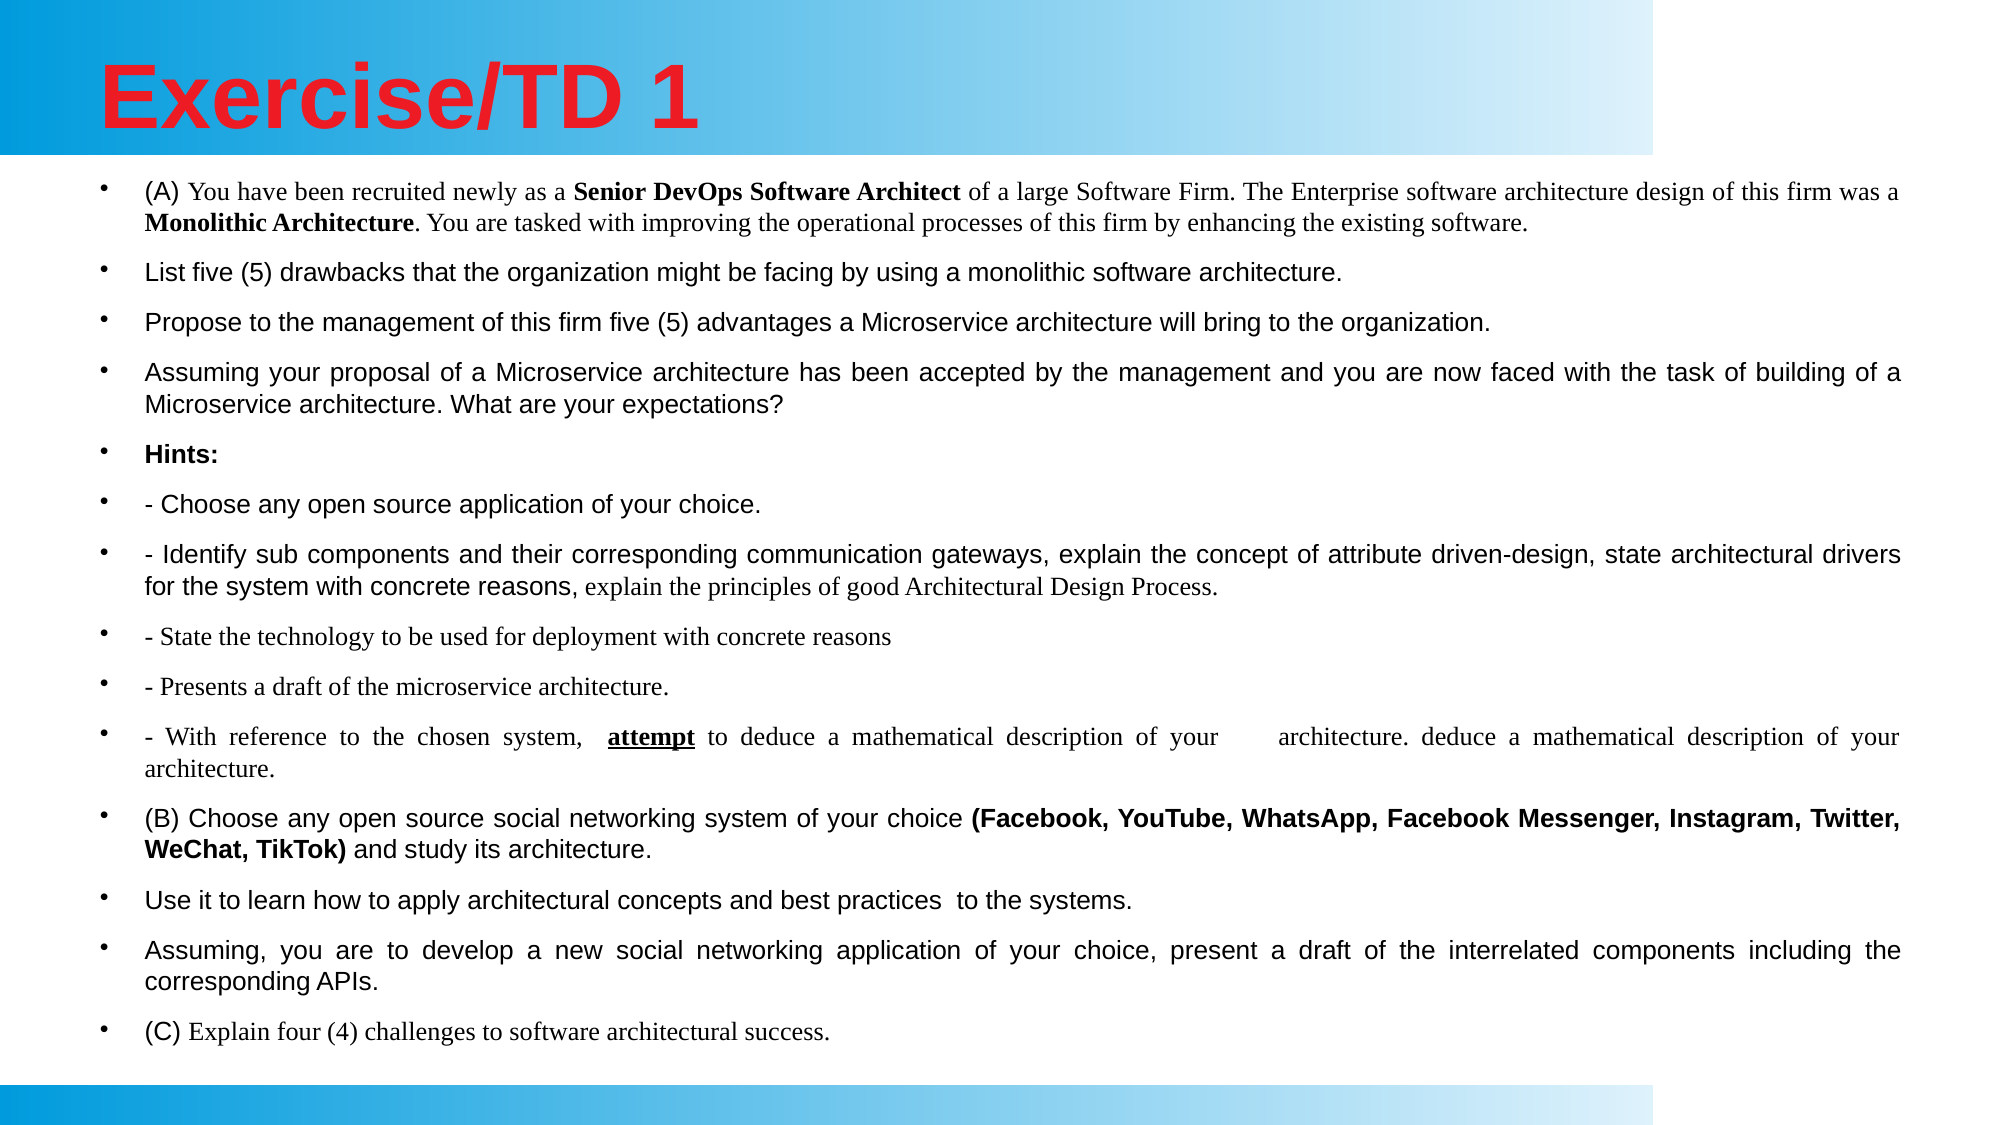

# Exercise/TD 1
(A) You have been recruited newly as a Senior DevOps Software Architect of a large Software Firm. The Enterprise software architecture design of this firm was a Monolithic Architecture. You are tasked with improving the operational processes of this firm by enhancing the existing software.
List five (5) drawbacks that the organization might be facing by using a monolithic software architecture.
Propose to the management of this firm five (5) advantages a Microservice architecture will bring to the organization.
Assuming your proposal of a Microservice architecture has been accepted by the management and you are now faced with the task of building of a Microservice architecture. What are your expectations?
Hints:
- Choose any open source application of your choice.
- Identify sub components and their corresponding communication gateways, explain the concept of attribute driven-design, state architectural drivers for the system with concrete reasons, explain the principles of good Architectural Design Process.
- State the technology to be used for deployment with concrete reasons
- Presents a draft of the microservice architecture.
- With reference to the chosen system, attempt to deduce a mathematical description of your 	architecture. deduce a mathematical description of your architecture.
(B) Choose any open source social networking system of your choice (Facebook, YouTube, WhatsApp, Facebook Messenger, Instagram, Twitter, WeChat, TikTok) and study its architecture.
Use it to learn how to apply architectural concepts and best practices to the systems.
Assuming, you are to develop a new social networking application of your choice, present a draft of the interrelated components including the corresponding APIs.
(C) Explain four (4) challenges to software architectural success.